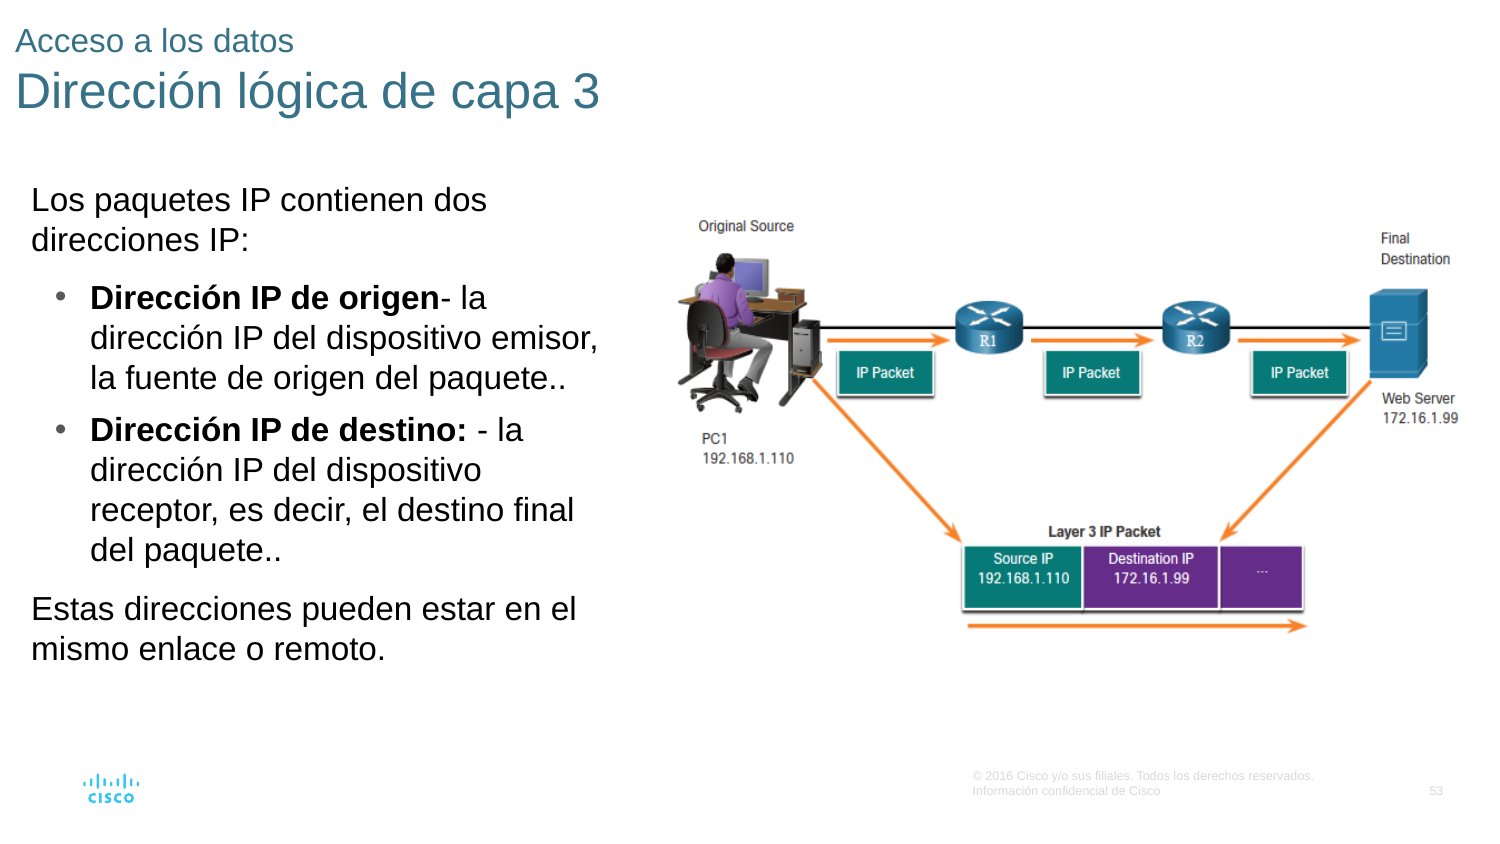

# Acceso a los datos Dirección lógica de capa 3
Los paquetes IP contienen dos direcciones IP:
Dirección IP de origen- la dirección IP del dispositivo emisor, la fuente de origen del paquete..
Dirección IP de destino: - la dirección IP del dispositivo receptor, es decir, el destino final del paquete..
Estas direcciones pueden estar en el mismo enlace o remoto.